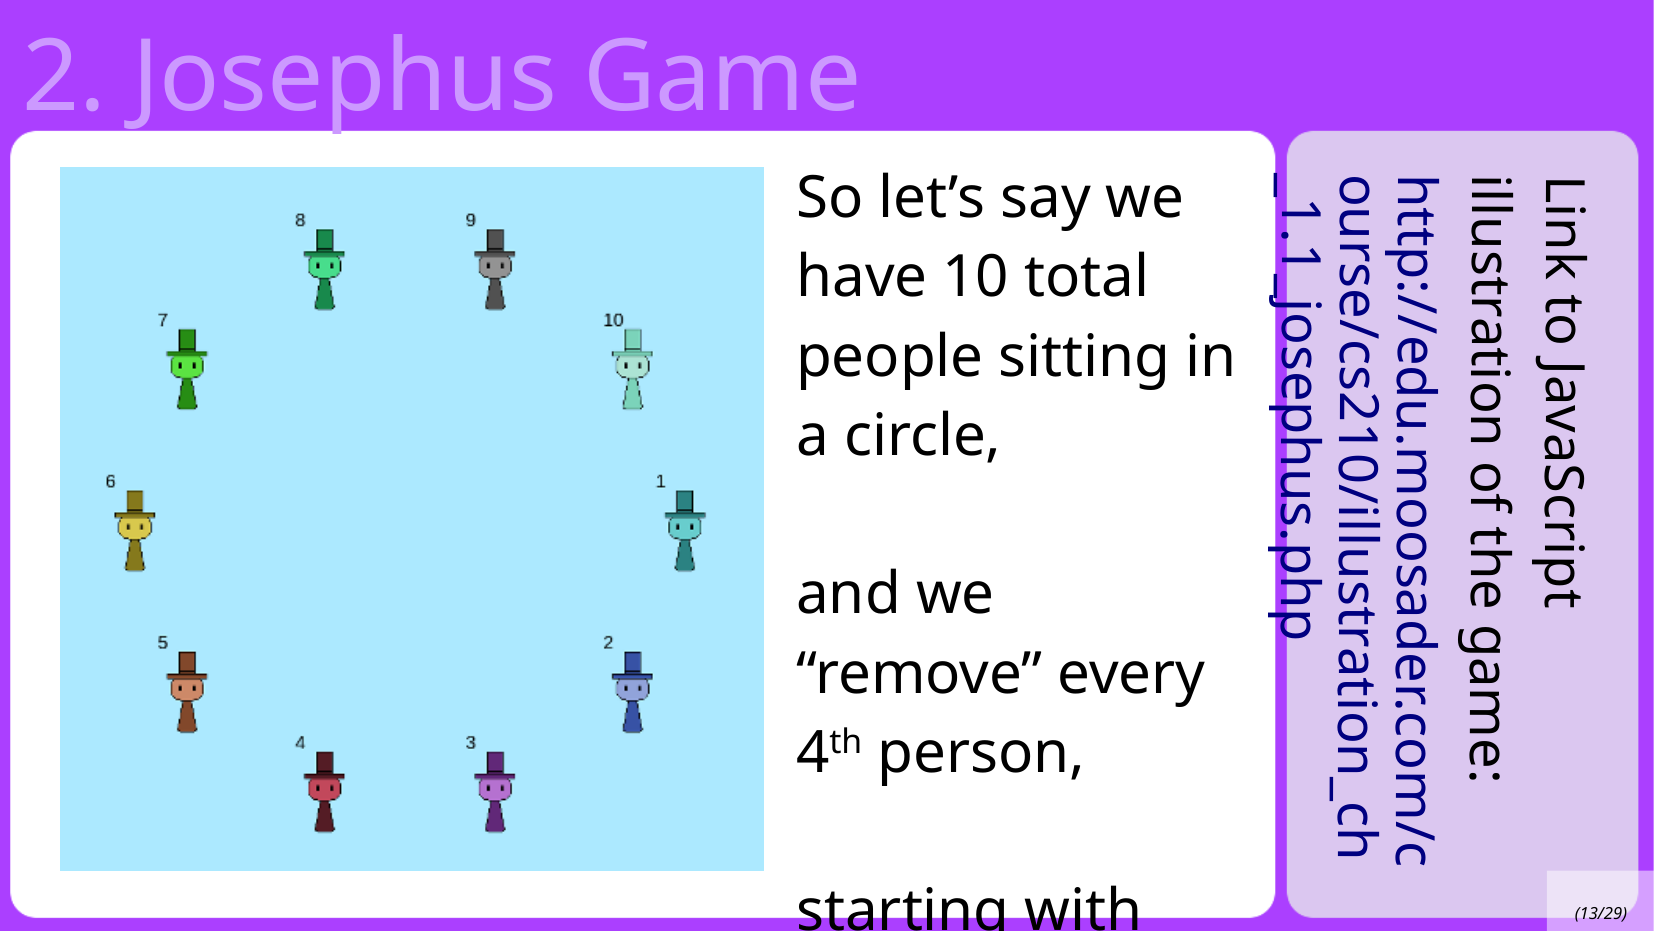

# 2. Josephus Game
So let’s say we have 10 total people sitting in a circle,
and we “remove” every 4th person,
starting with person at position 4.
Link to JavaScript illustration of the game:
http://edu.moosader.com/course/cs210/illustration_ch_1.1_josephus.php